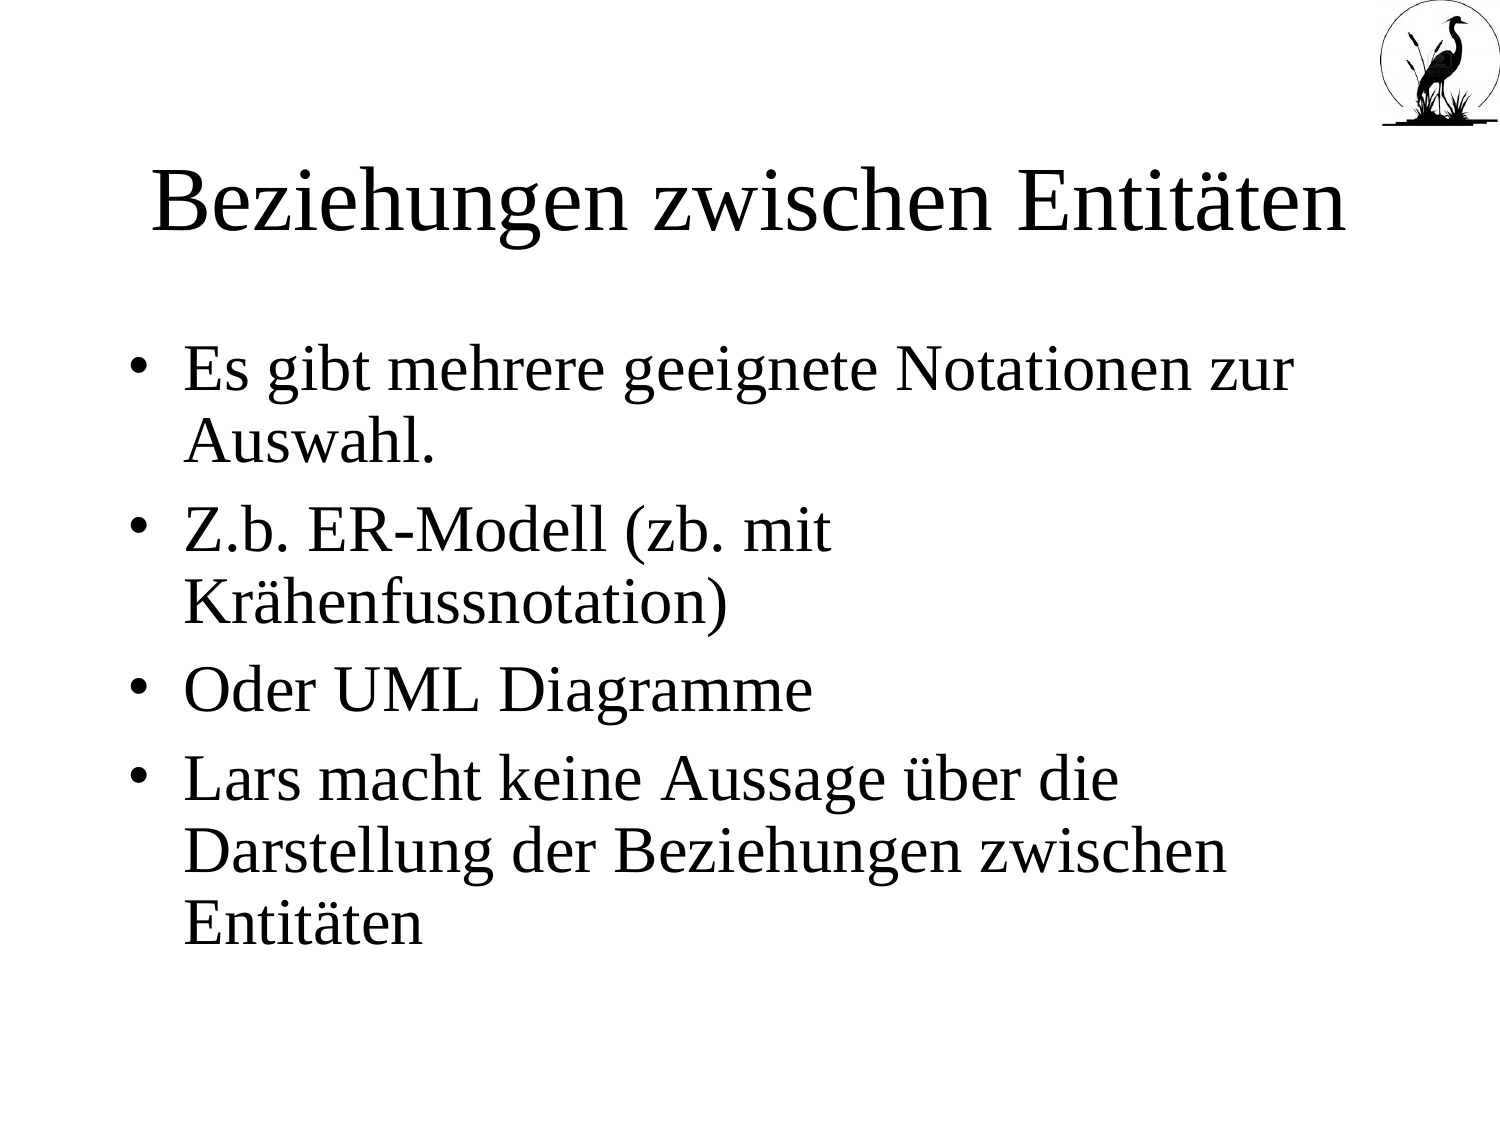

# Beziehungen zwischen Entitäten
Es gibt mehrere geeignete Notationen zur Auswahl.
Z.b. ER-Modell (zb. mit Krähenfussnotation)
Oder UML Diagramme
Lars macht keine Aussage über die Darstellung der Beziehungen zwischen Entitäten